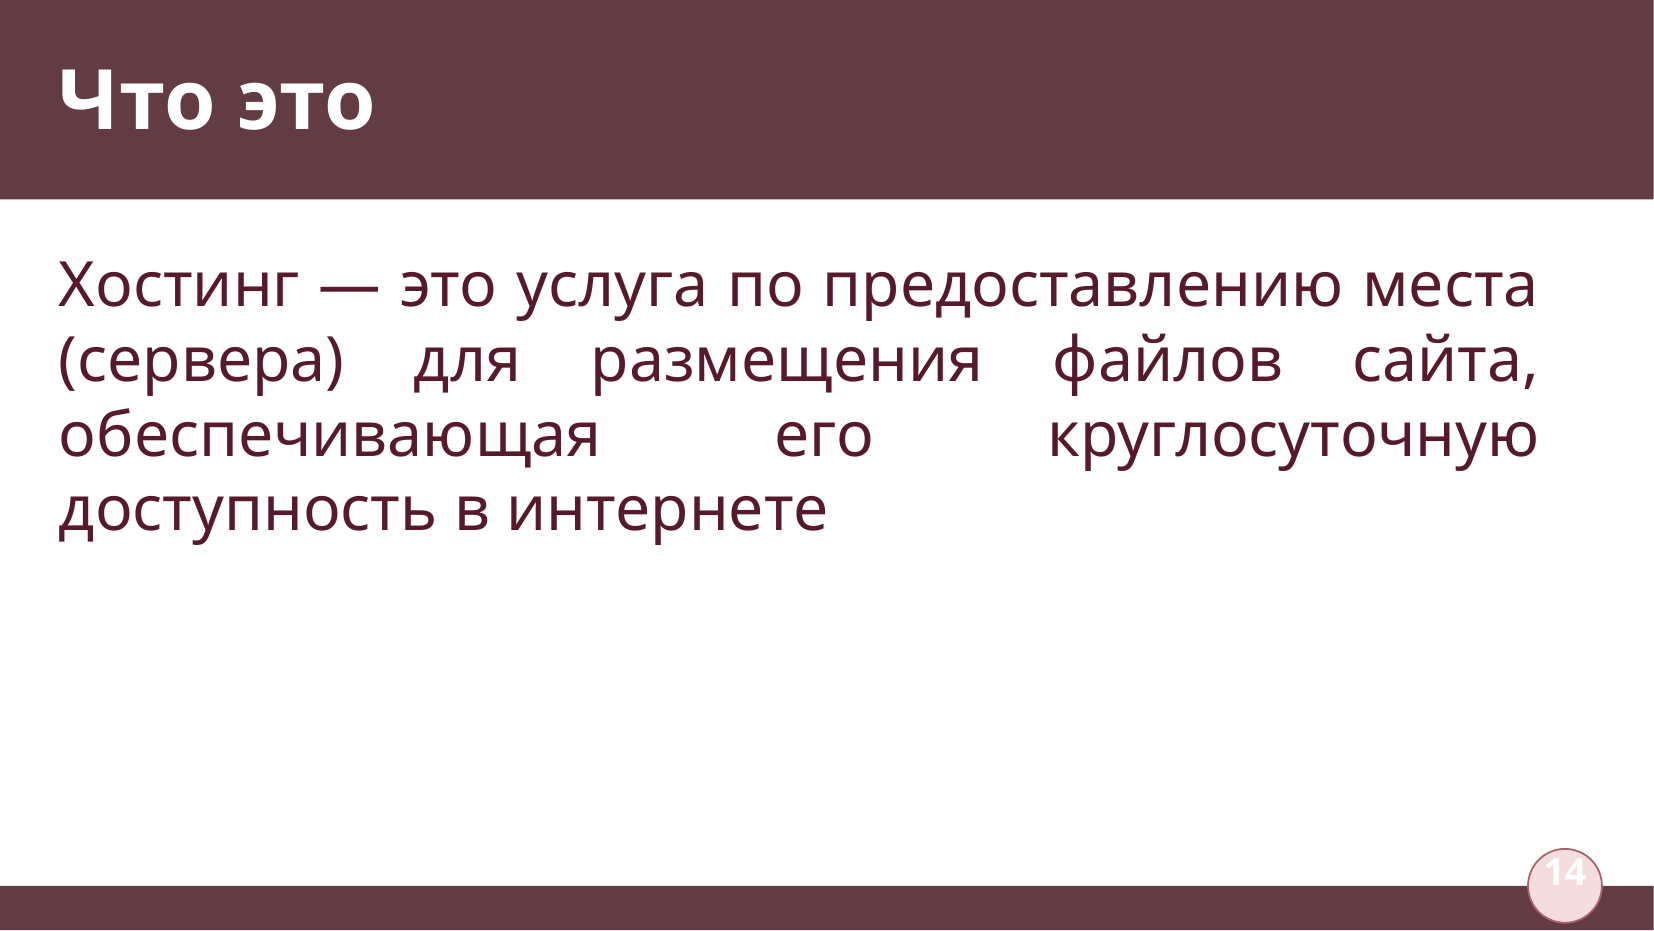

# Что это
Хостинг — это услуга по предоставлению места (сервера) для размещения файлов сайта, обеспечивающая его круглосуточную доступность в интернете